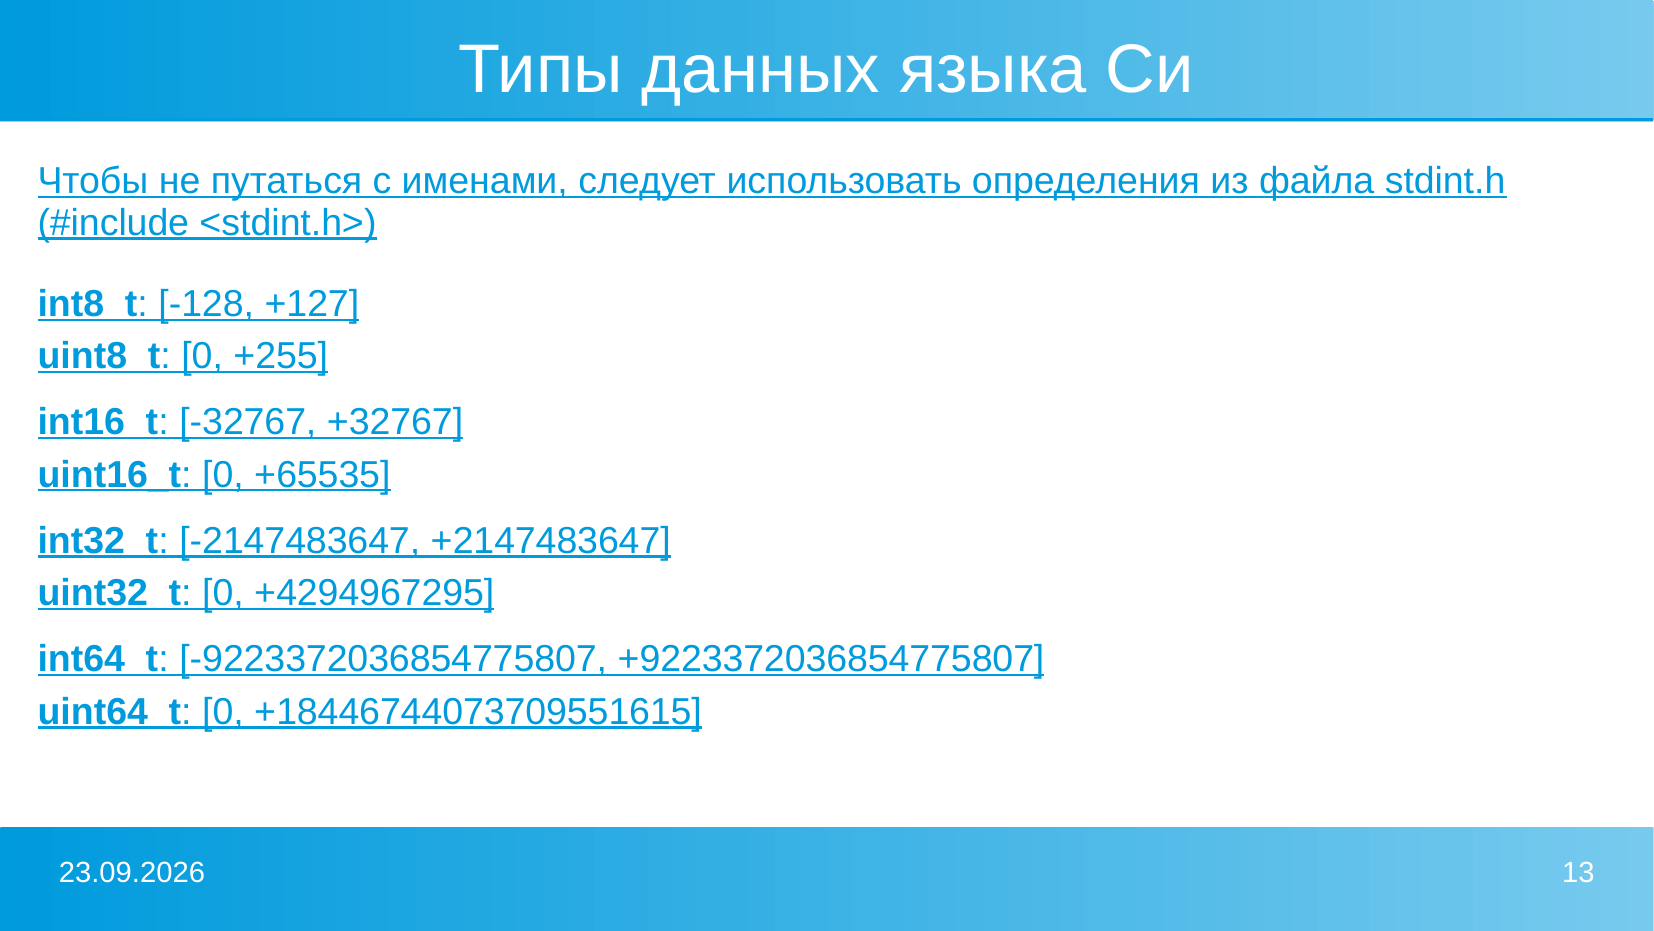

# Типы данных языка Си
Чтобы не путаться с именами, следует использовать определения из файла stdint.h (#include <stdint.h>)
int8_t: [-128, +127]
uint8_t: [0, +255]
int16_t: [-32767, +32767]
uint16_t: [0, +65535]
int32_t: [-2147483647, +2147483647]
uint32_t: [0, +4294967295]
int64_t: [-9223372036854775807, +9223372036854775807]
uint64_t: [0, +18446744073709551615]
13